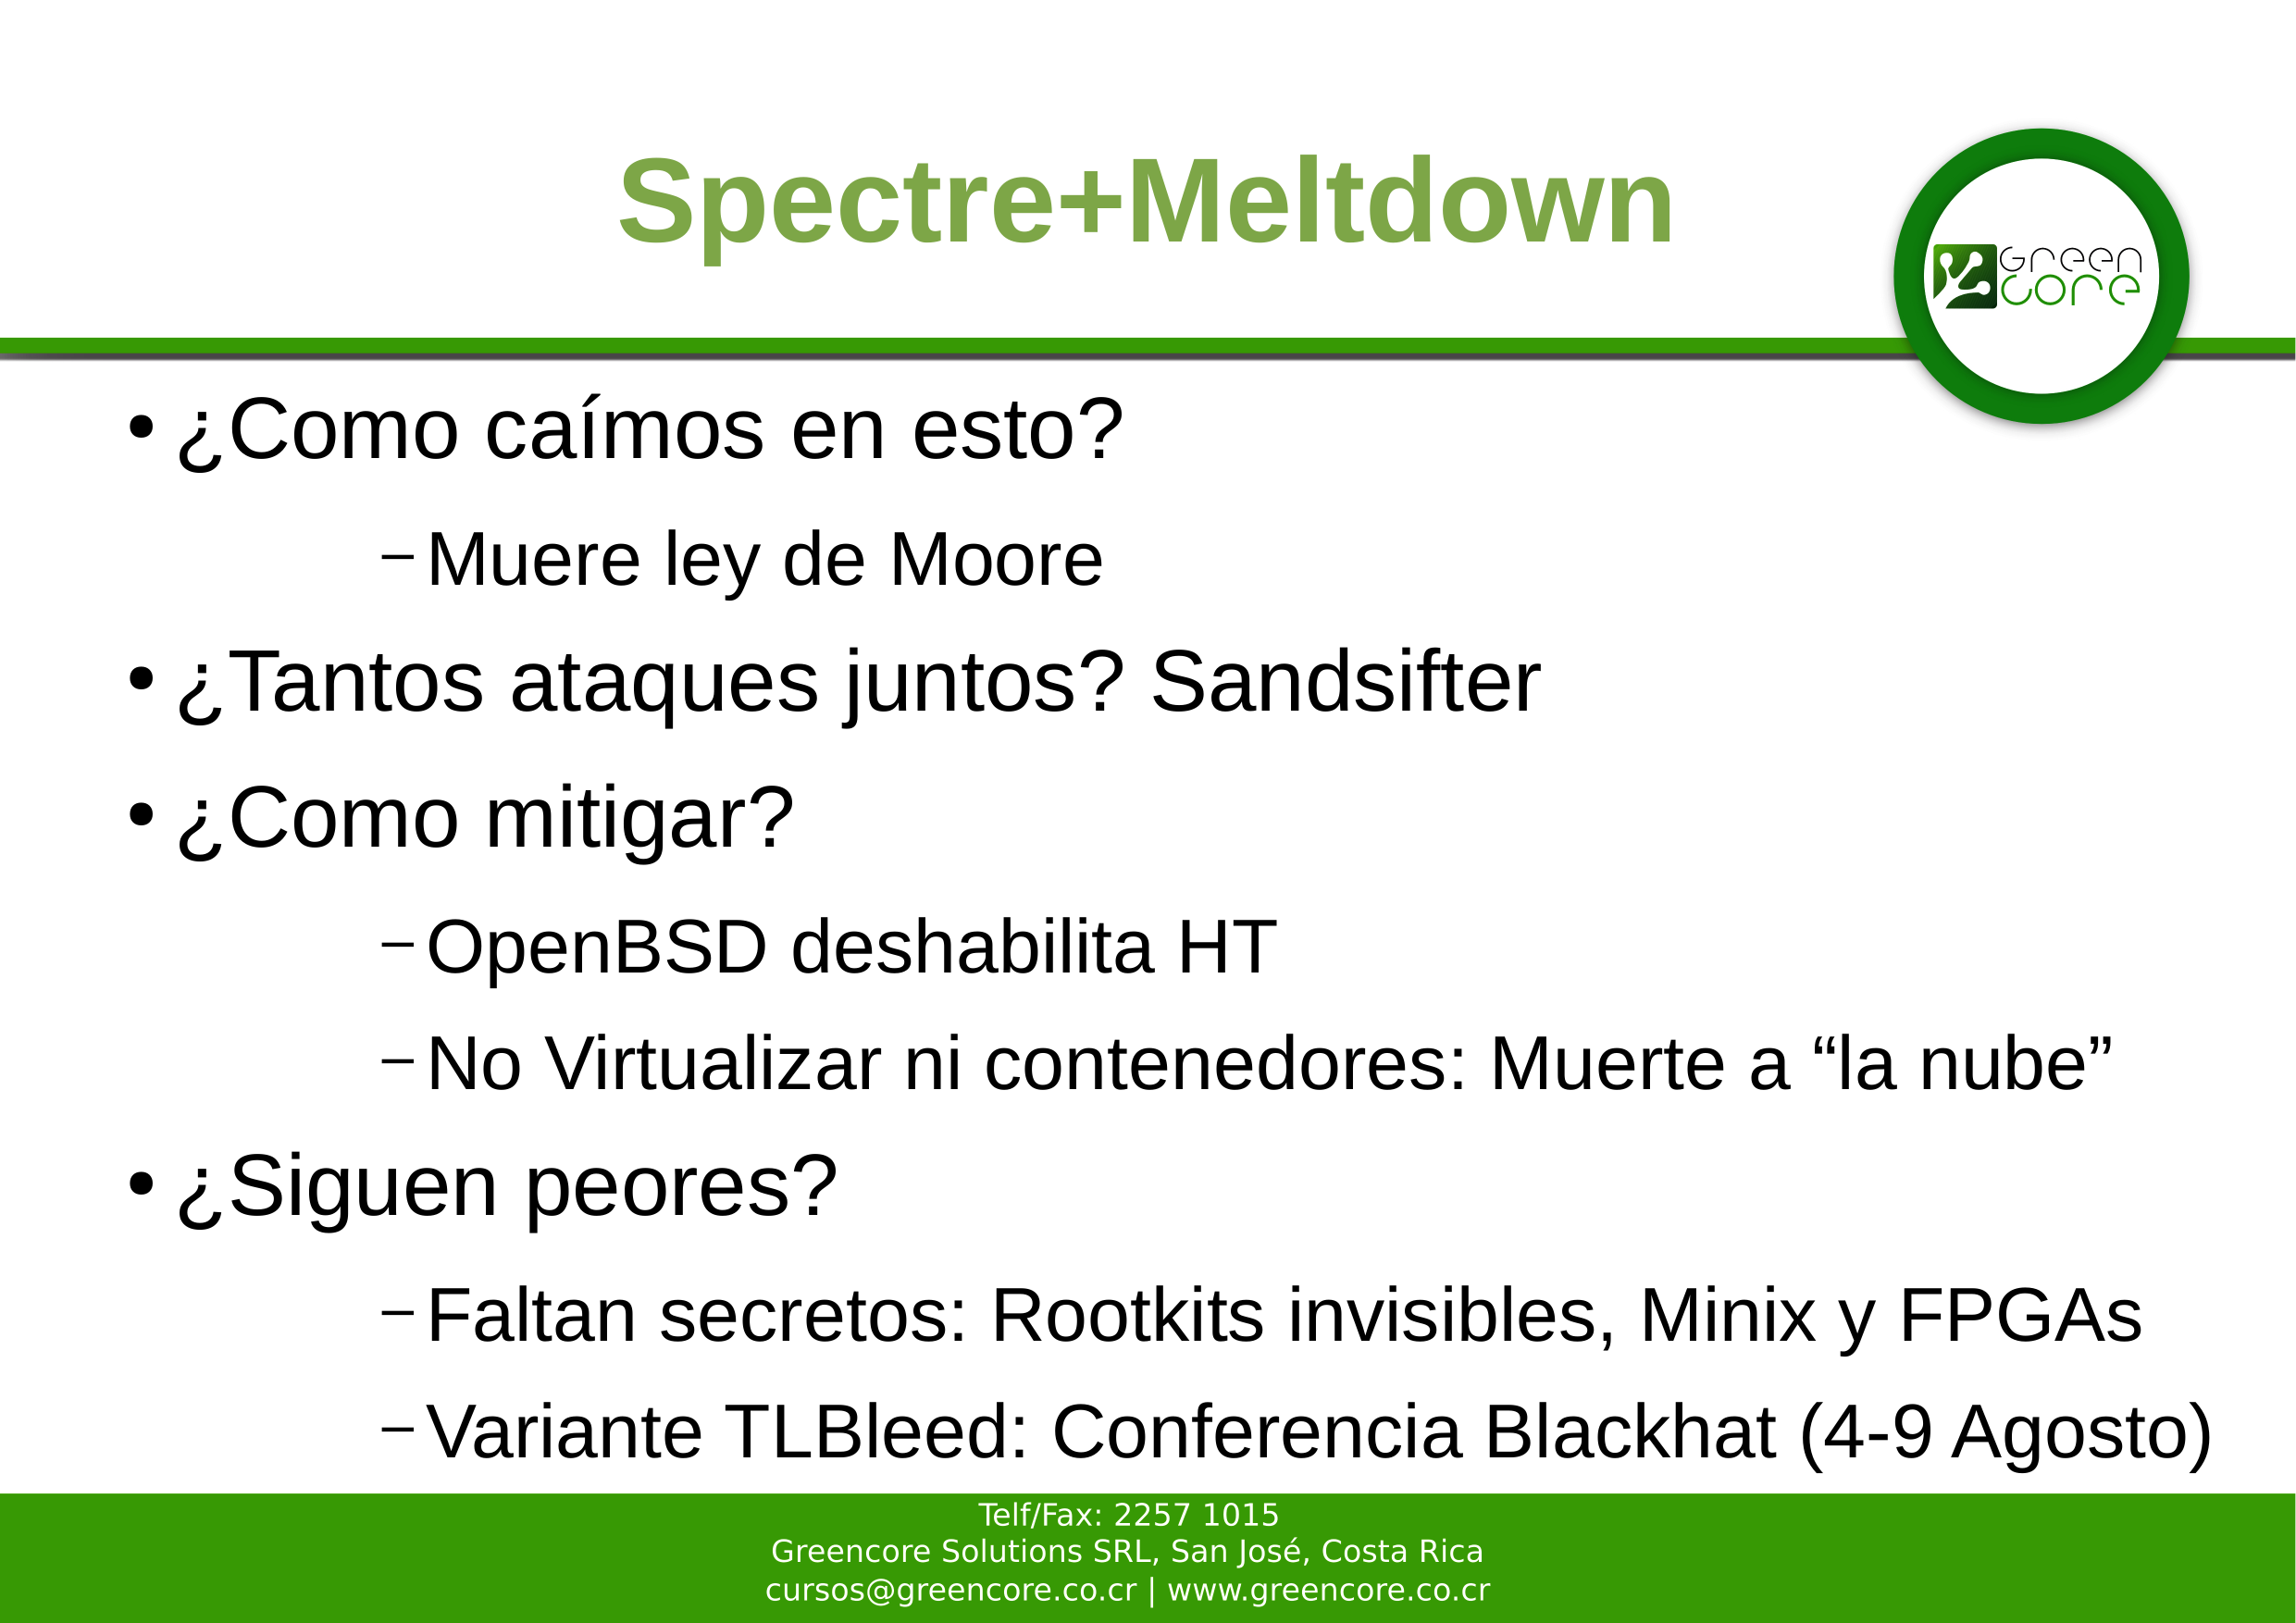

# Spectre+Meltdown
¿Como caímos en esto?
Muere ley de Moore
¿Tantos ataques juntos? Sandsifter
¿Como mitigar?
OpenBSD deshabilita HT
No Virtualizar ni contenedores: Muerte a “la nube”
¿Siguen peores?
Faltan secretos: Rootkits invisibles, Minix y FPGAs
Variante TLBleed: Conferencia Blackhat (4-9 Agosto)